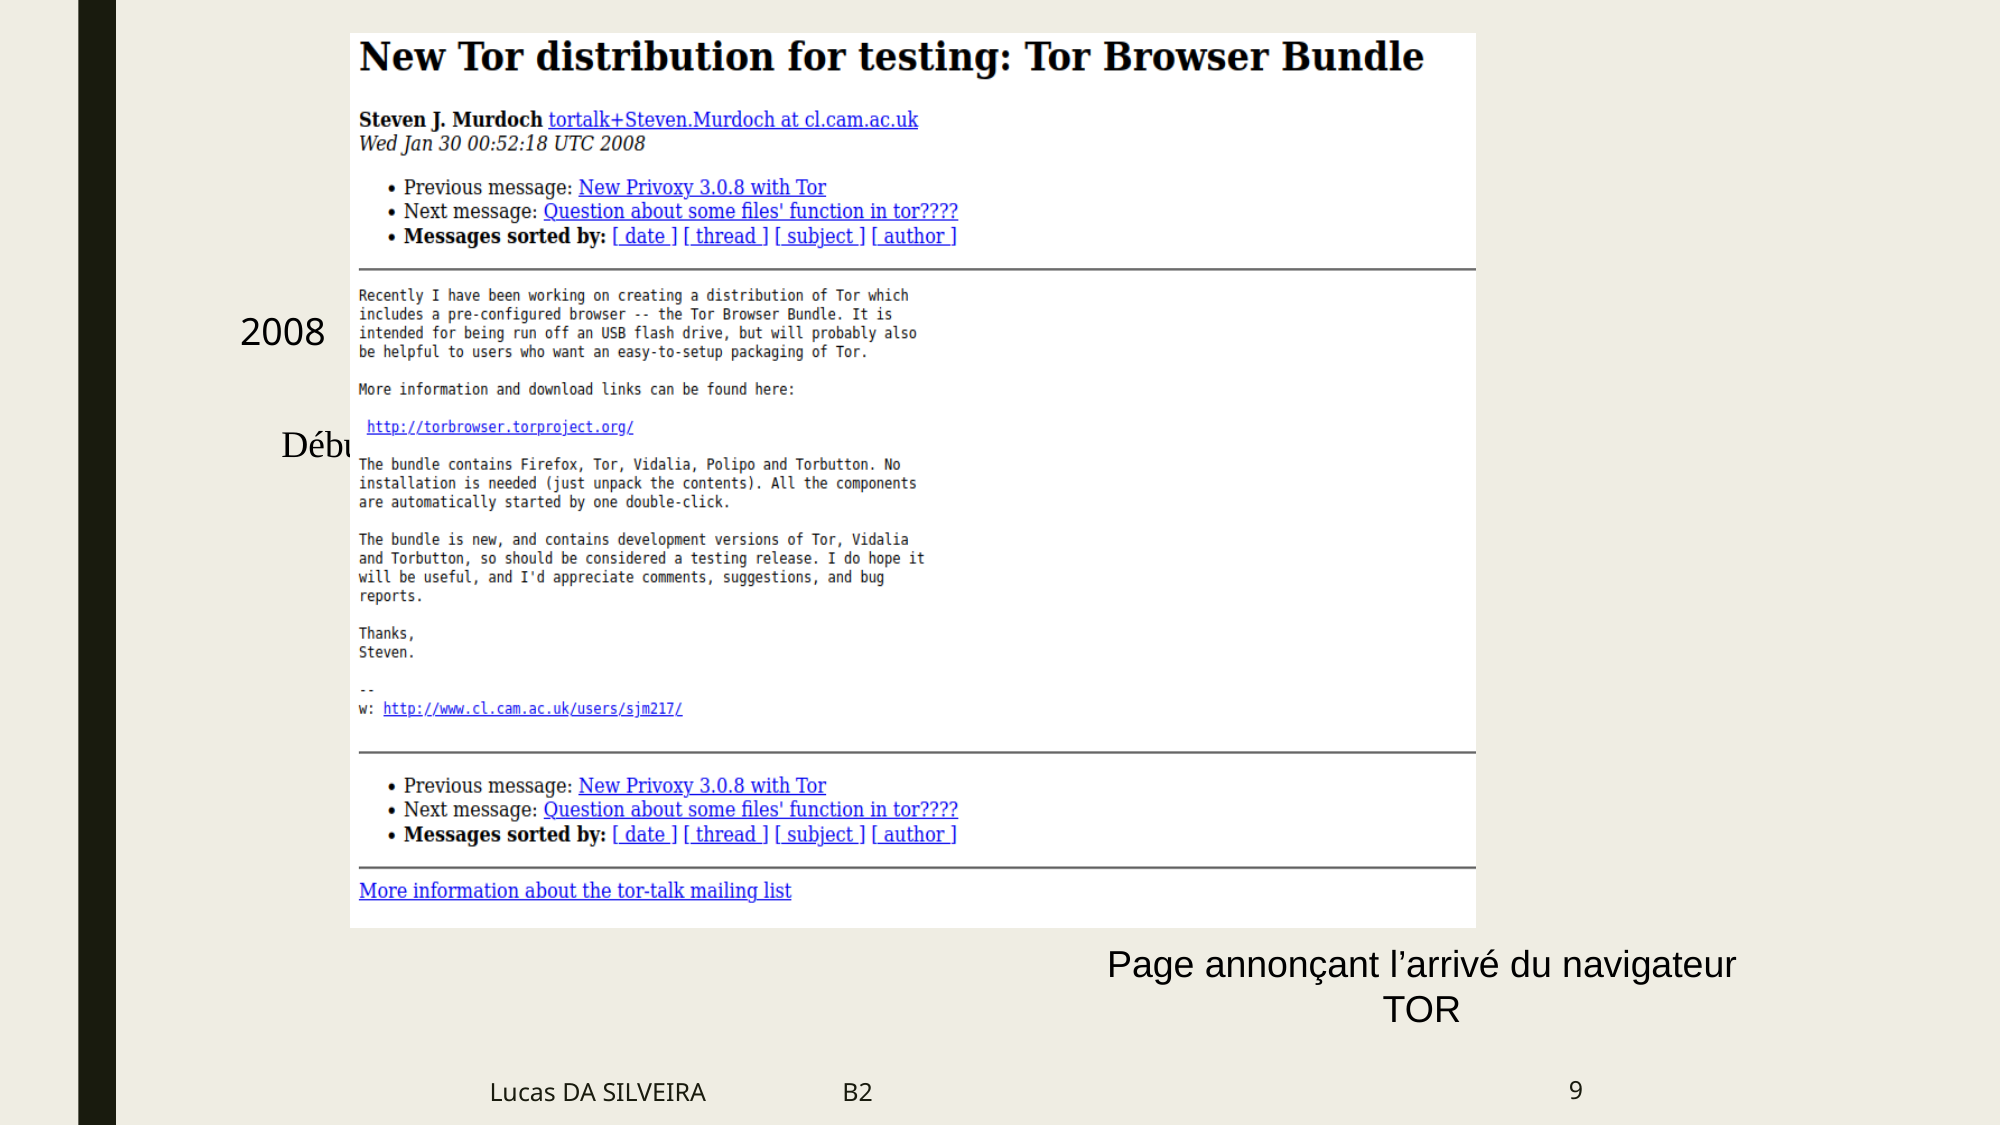

# Historique de TOR
2008
Début du développement du navigateur TOR
Page annonçant l’arrivé du navigateur TOR
Lucas DA SILVEIRA B2